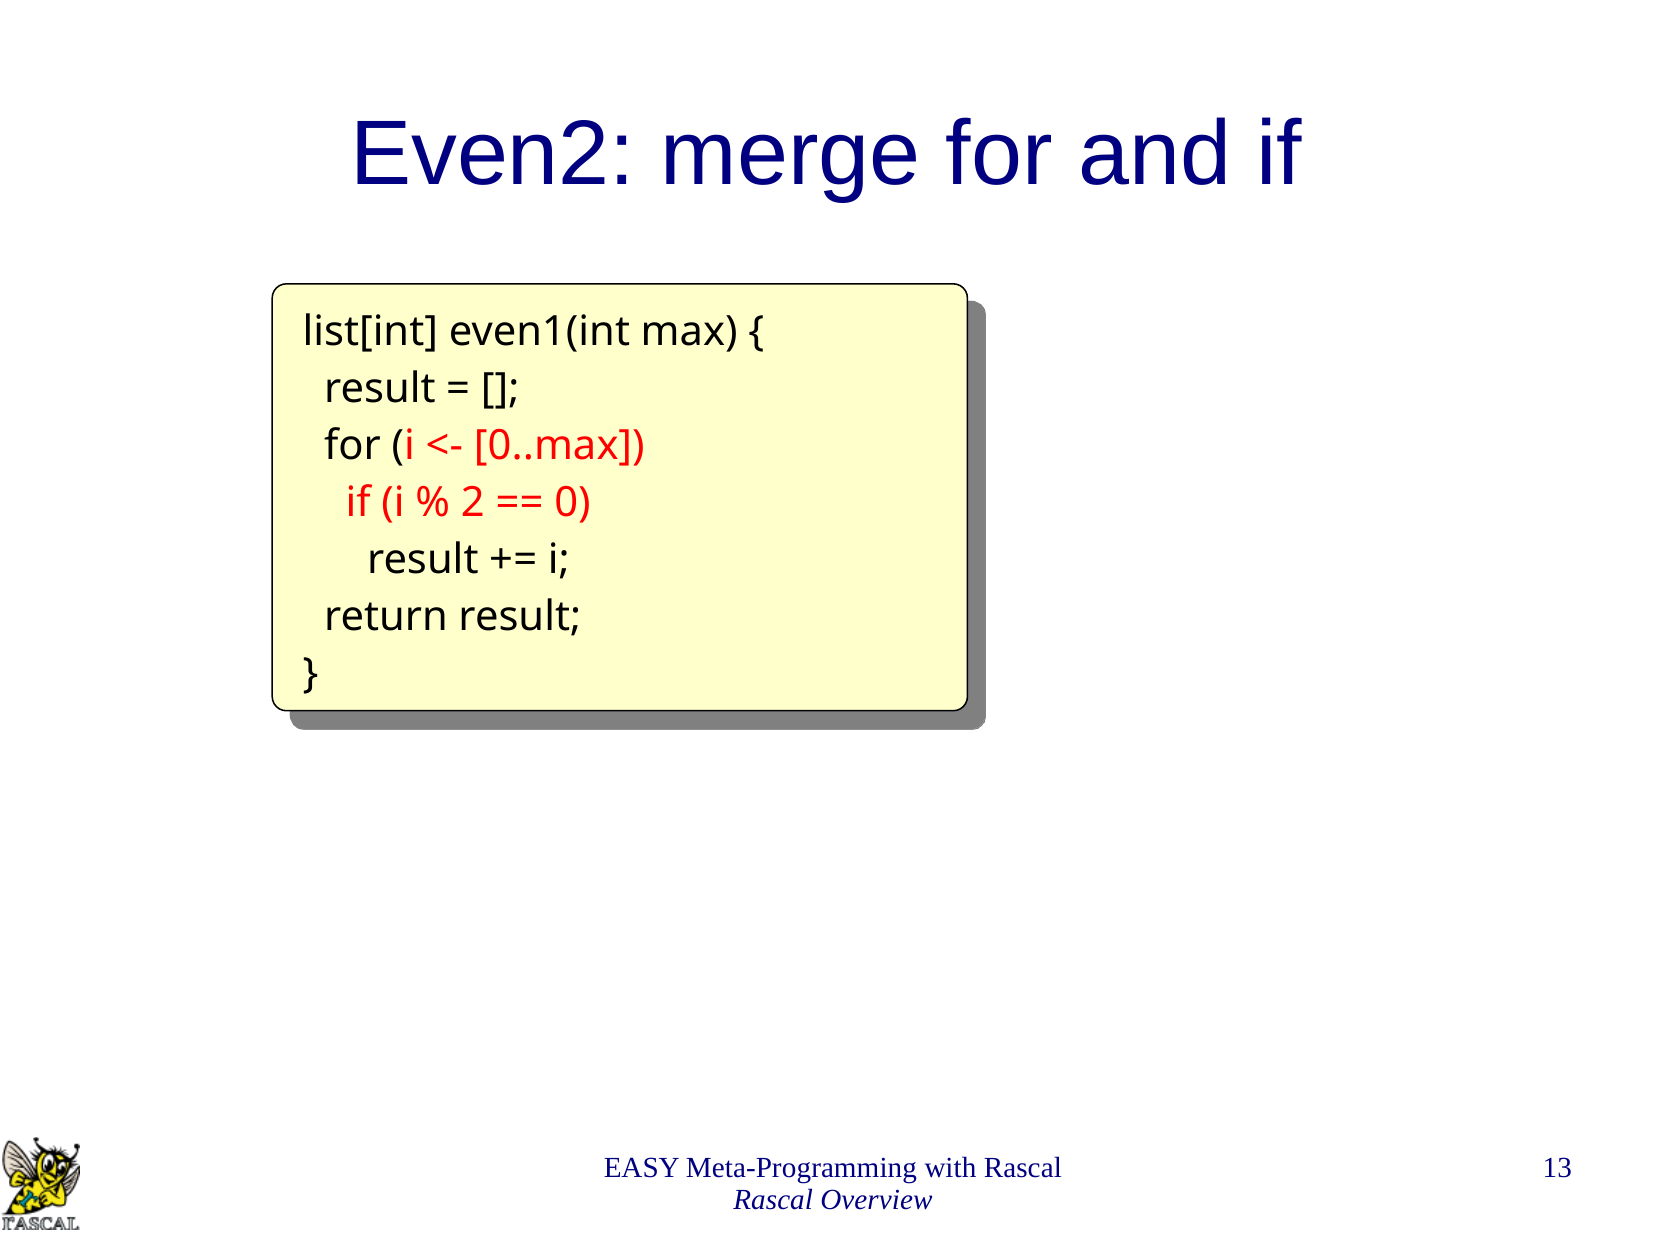

# Even2: merge for and if
list[int] even1(int max) {
 result = [];
 for (i <- [0..max])
 if (i % 2 == 0)
 result += i;
 return result;
}
13